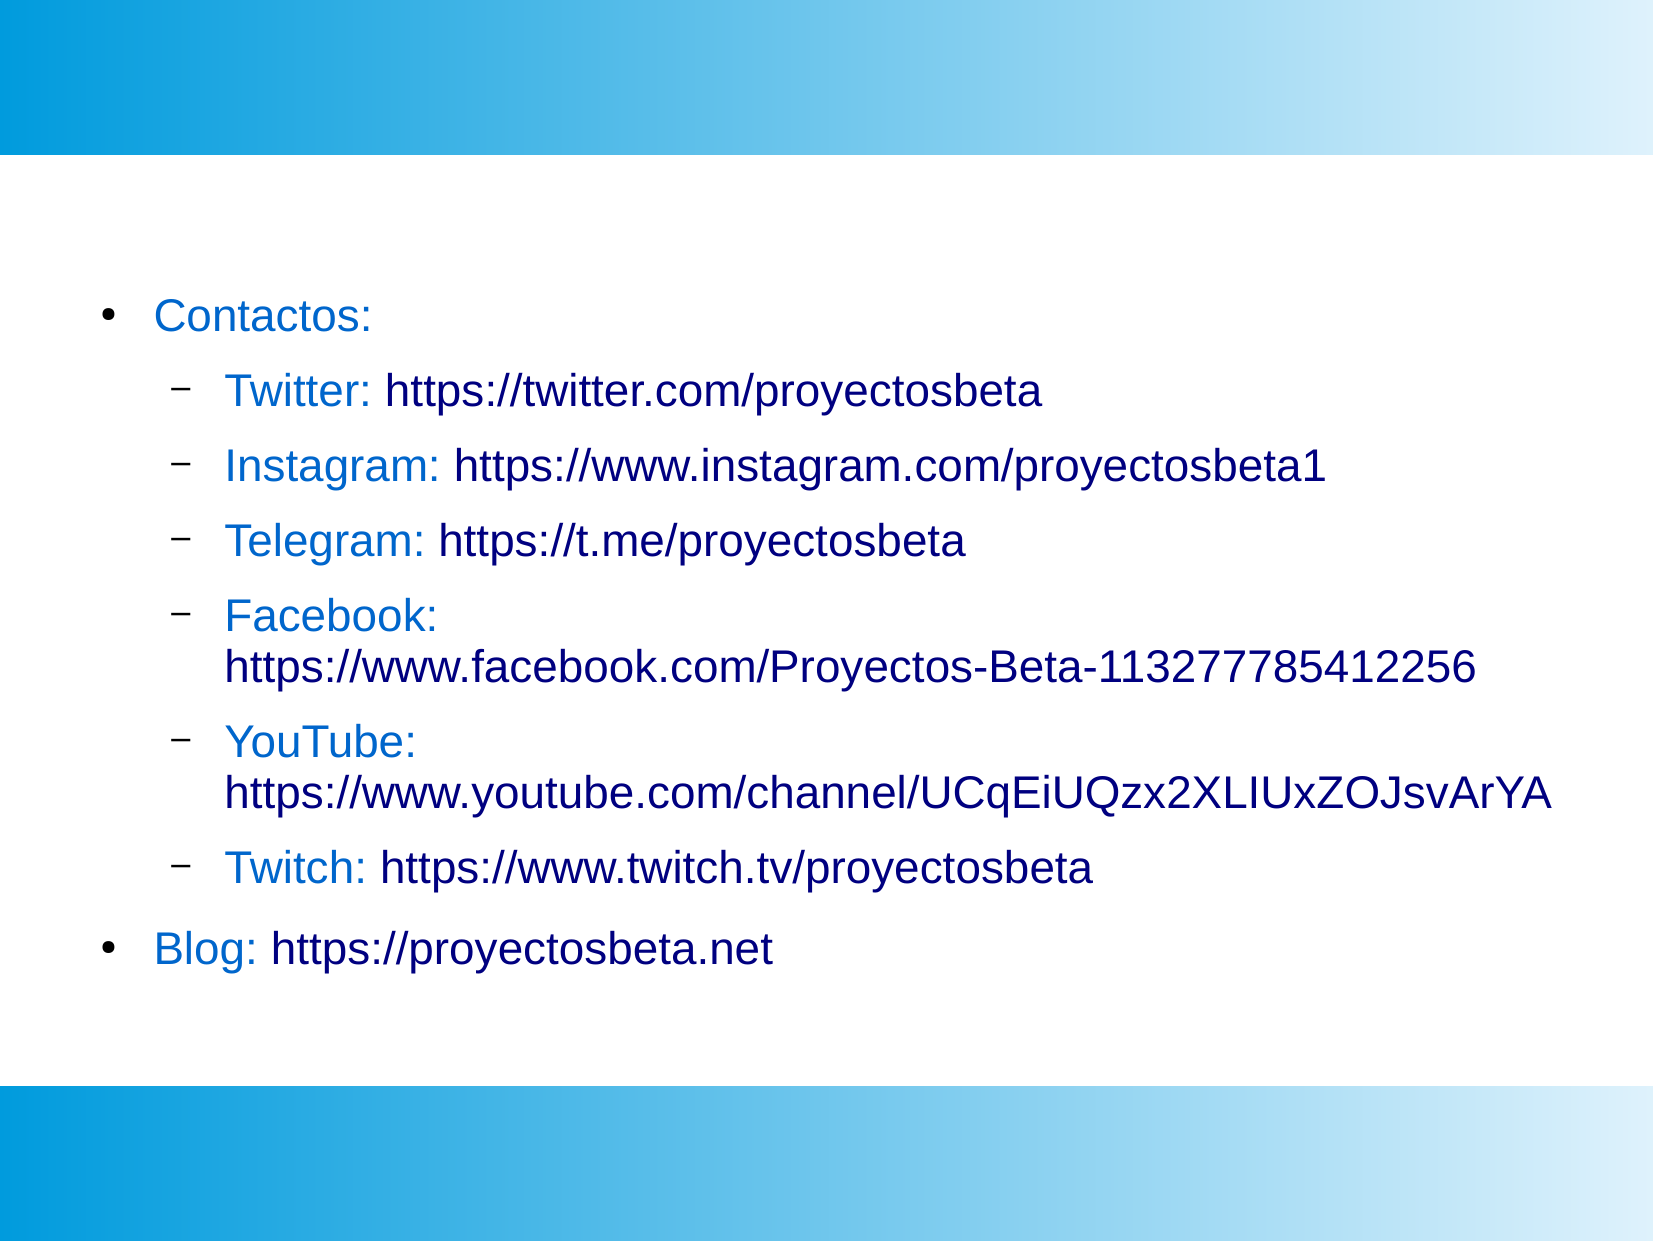

#
Contactos:
Twitter: https://twitter.com/proyectosbeta
Instagram: https://www.instagram.com/proyectosbeta1
Telegram: https://t.me/proyectosbeta
Facebook: https://www.facebook.com/Proyectos-Beta-113277785412256
YouTube: https://www.youtube.com/channel/UCqEiUQzx2XLIUxZOJsvArYA
Twitch: https://www.twitch.tv/proyectosbeta
Blog: https://proyectosbeta.net